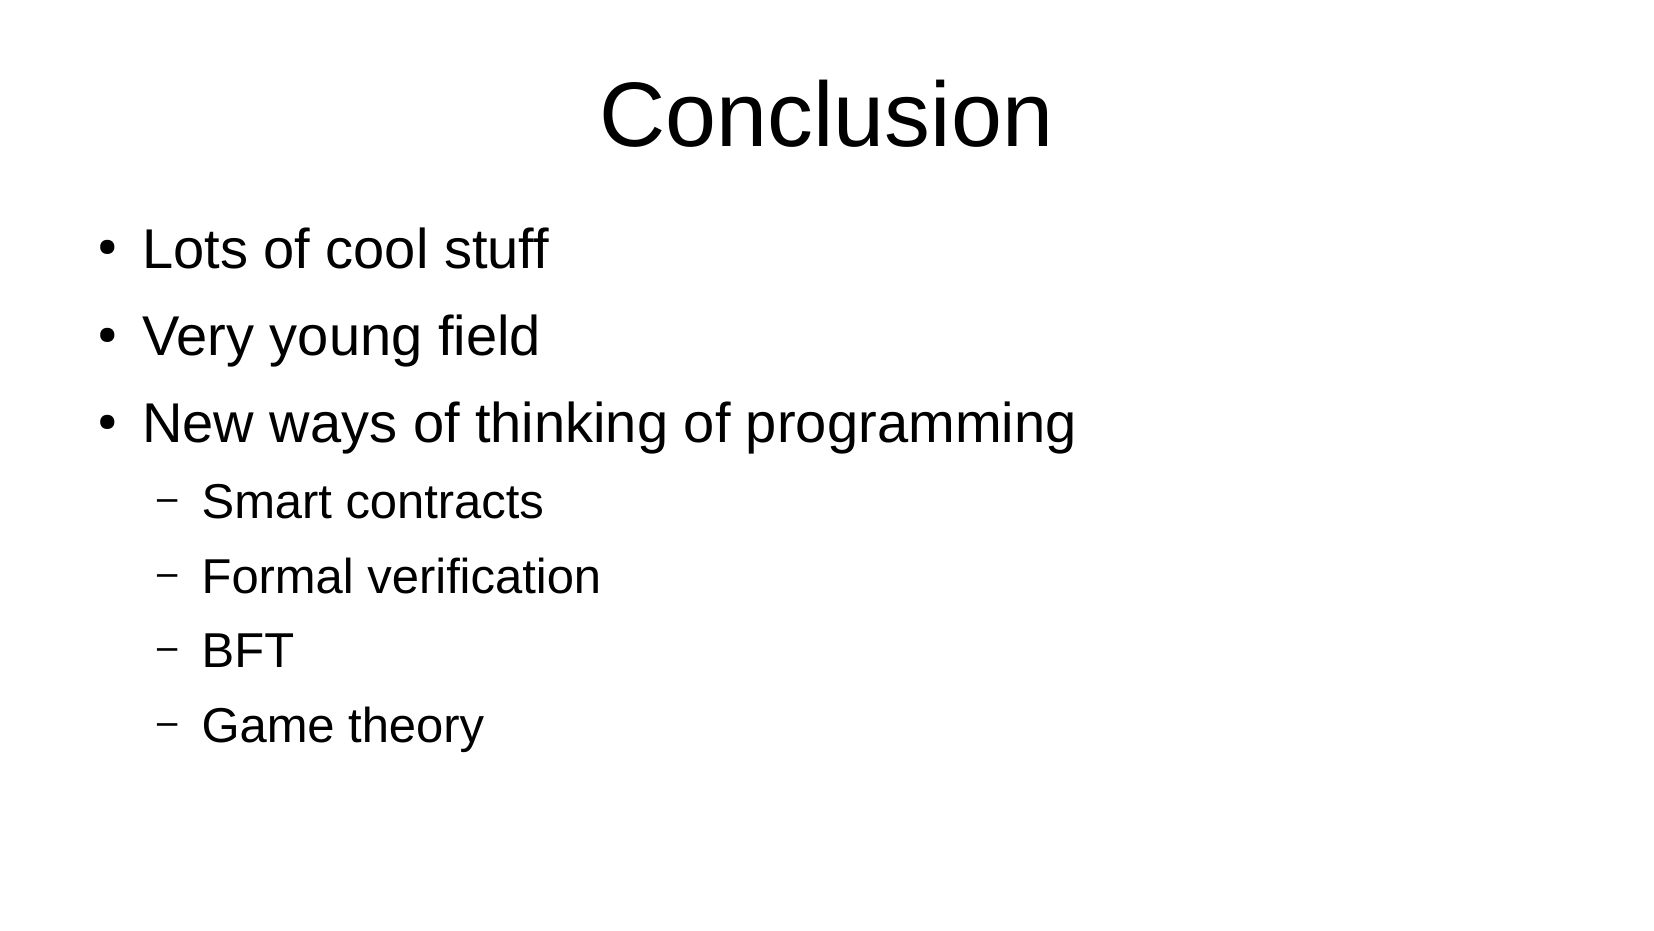

# Conclusion
Lots of cool stuff
Very young field
New ways of thinking of programming
Smart contracts
Formal verification
BFT
Game theory